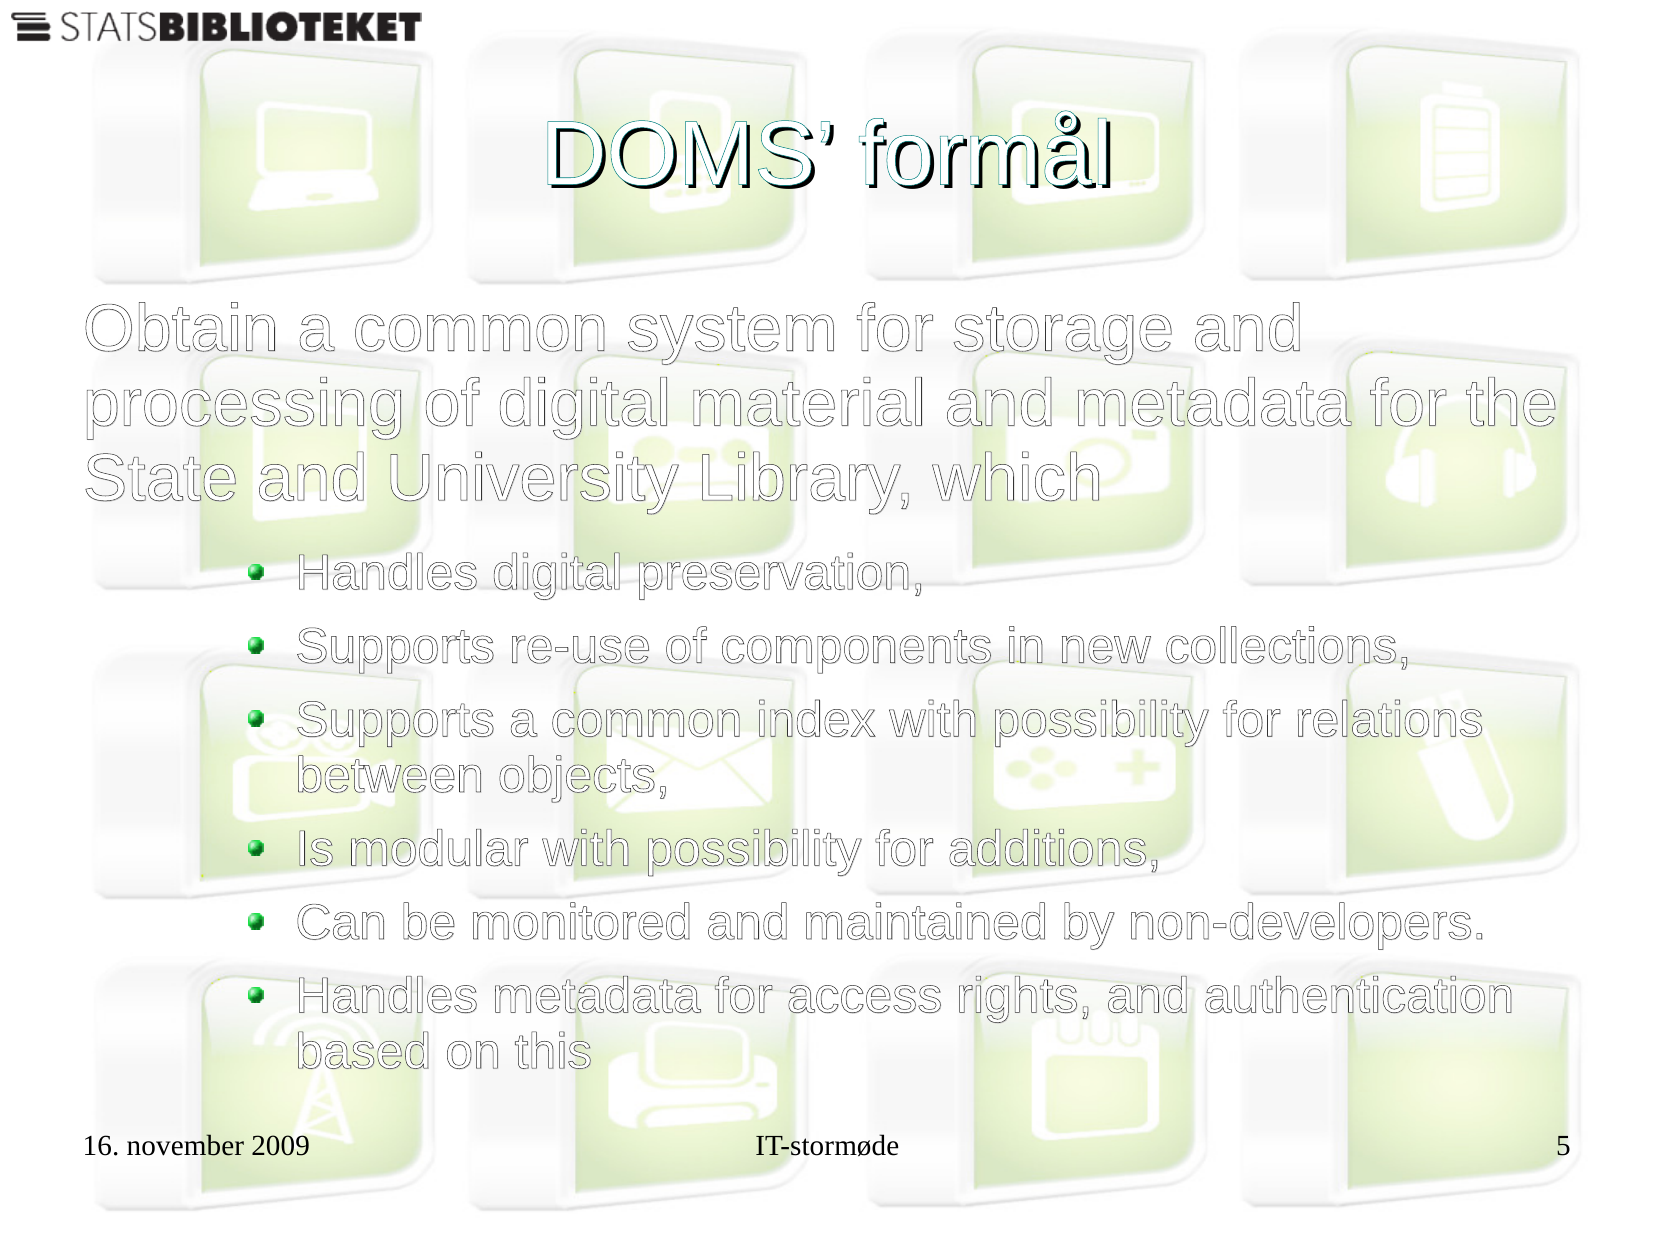

# DOMS’ formål
Obtain a common system for storage and processing of digital material and metadata for the State and University Library, which
Handles digital preservation,
Supports re-use of components in new collections,
Supports a common index with possibility for relations between objects,
Is modular with possibility for additions,
Can be monitored and maintained by non-developers.
Handles metadata for access rights, and authentication based on this
16. november 2009
IT-stormøde
5